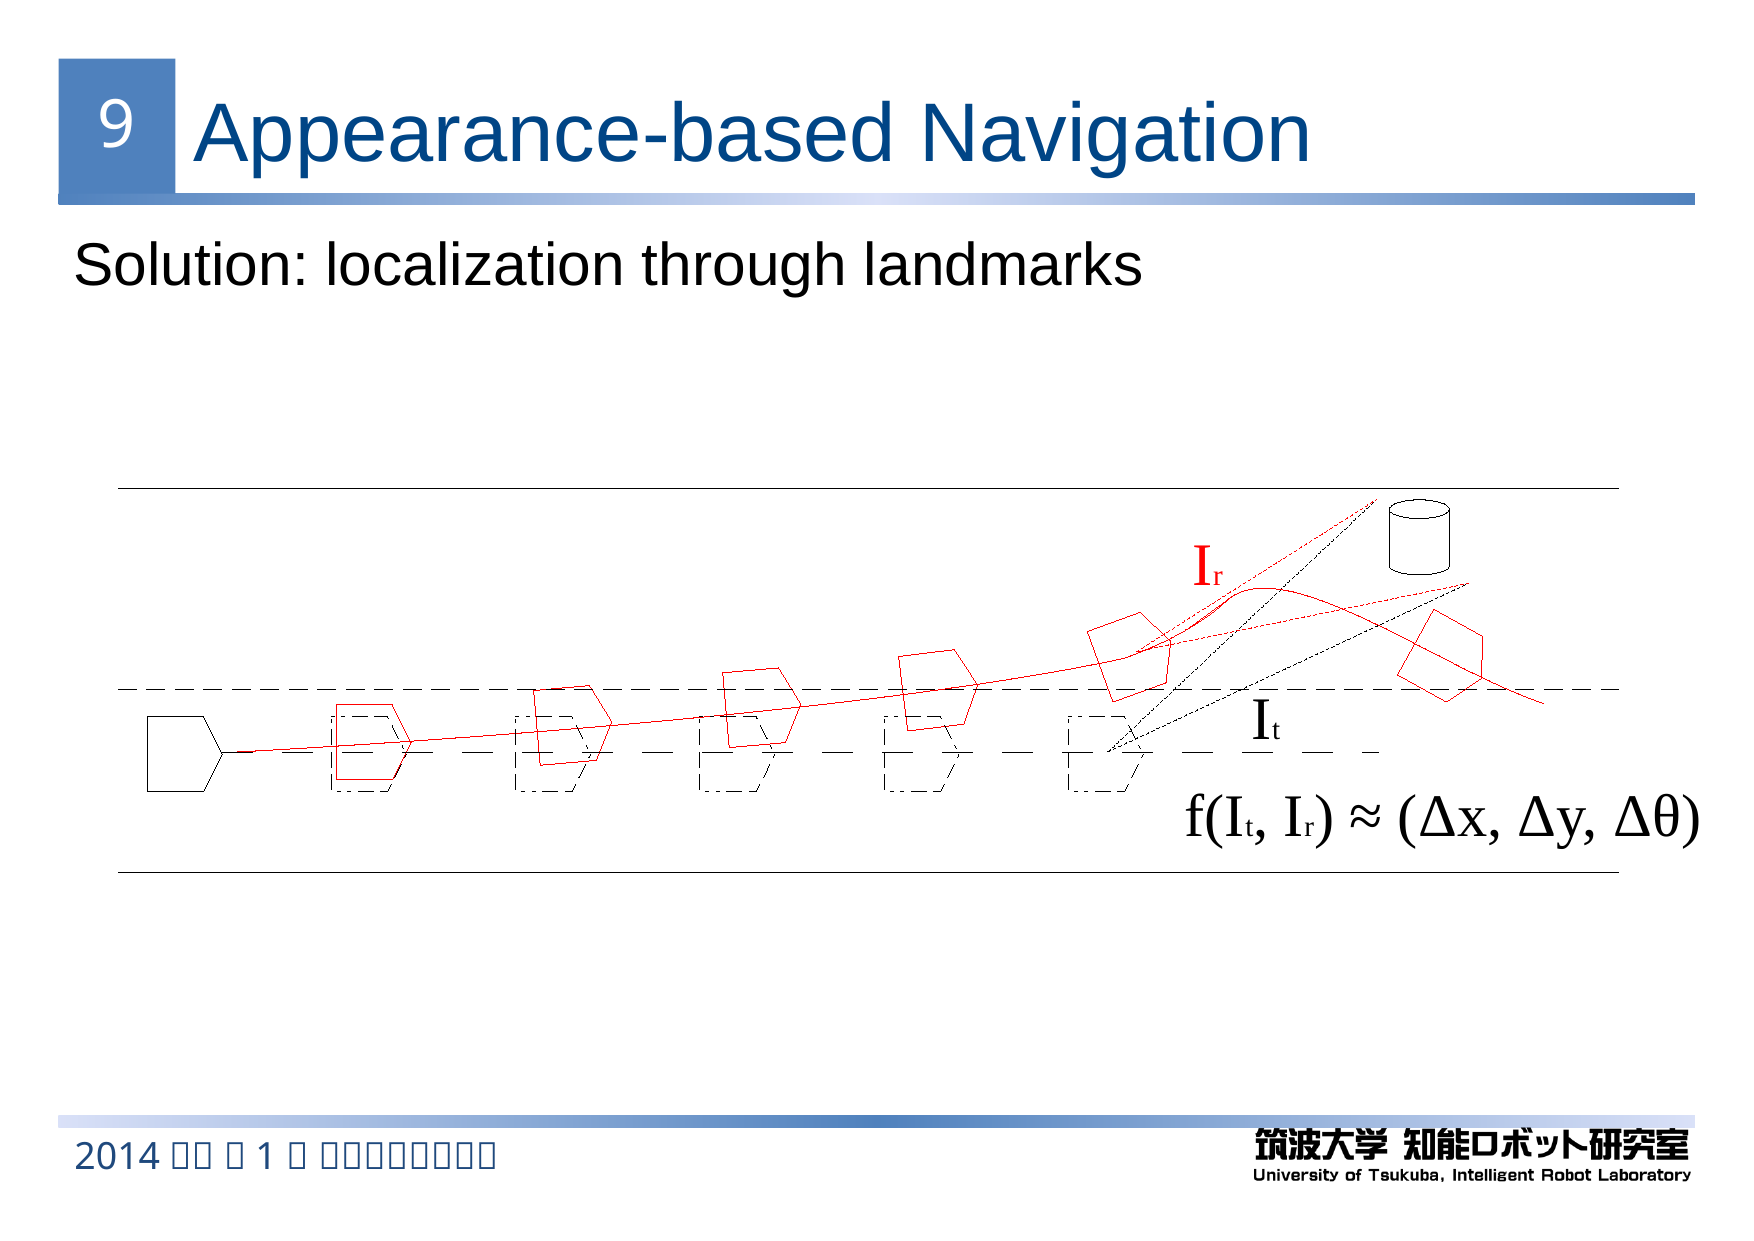

# Appearance-based Navigation
Solution: localization through landmarks
It
Ir
f(It, Ir) ≈ (Δx, Δy, Δθ)